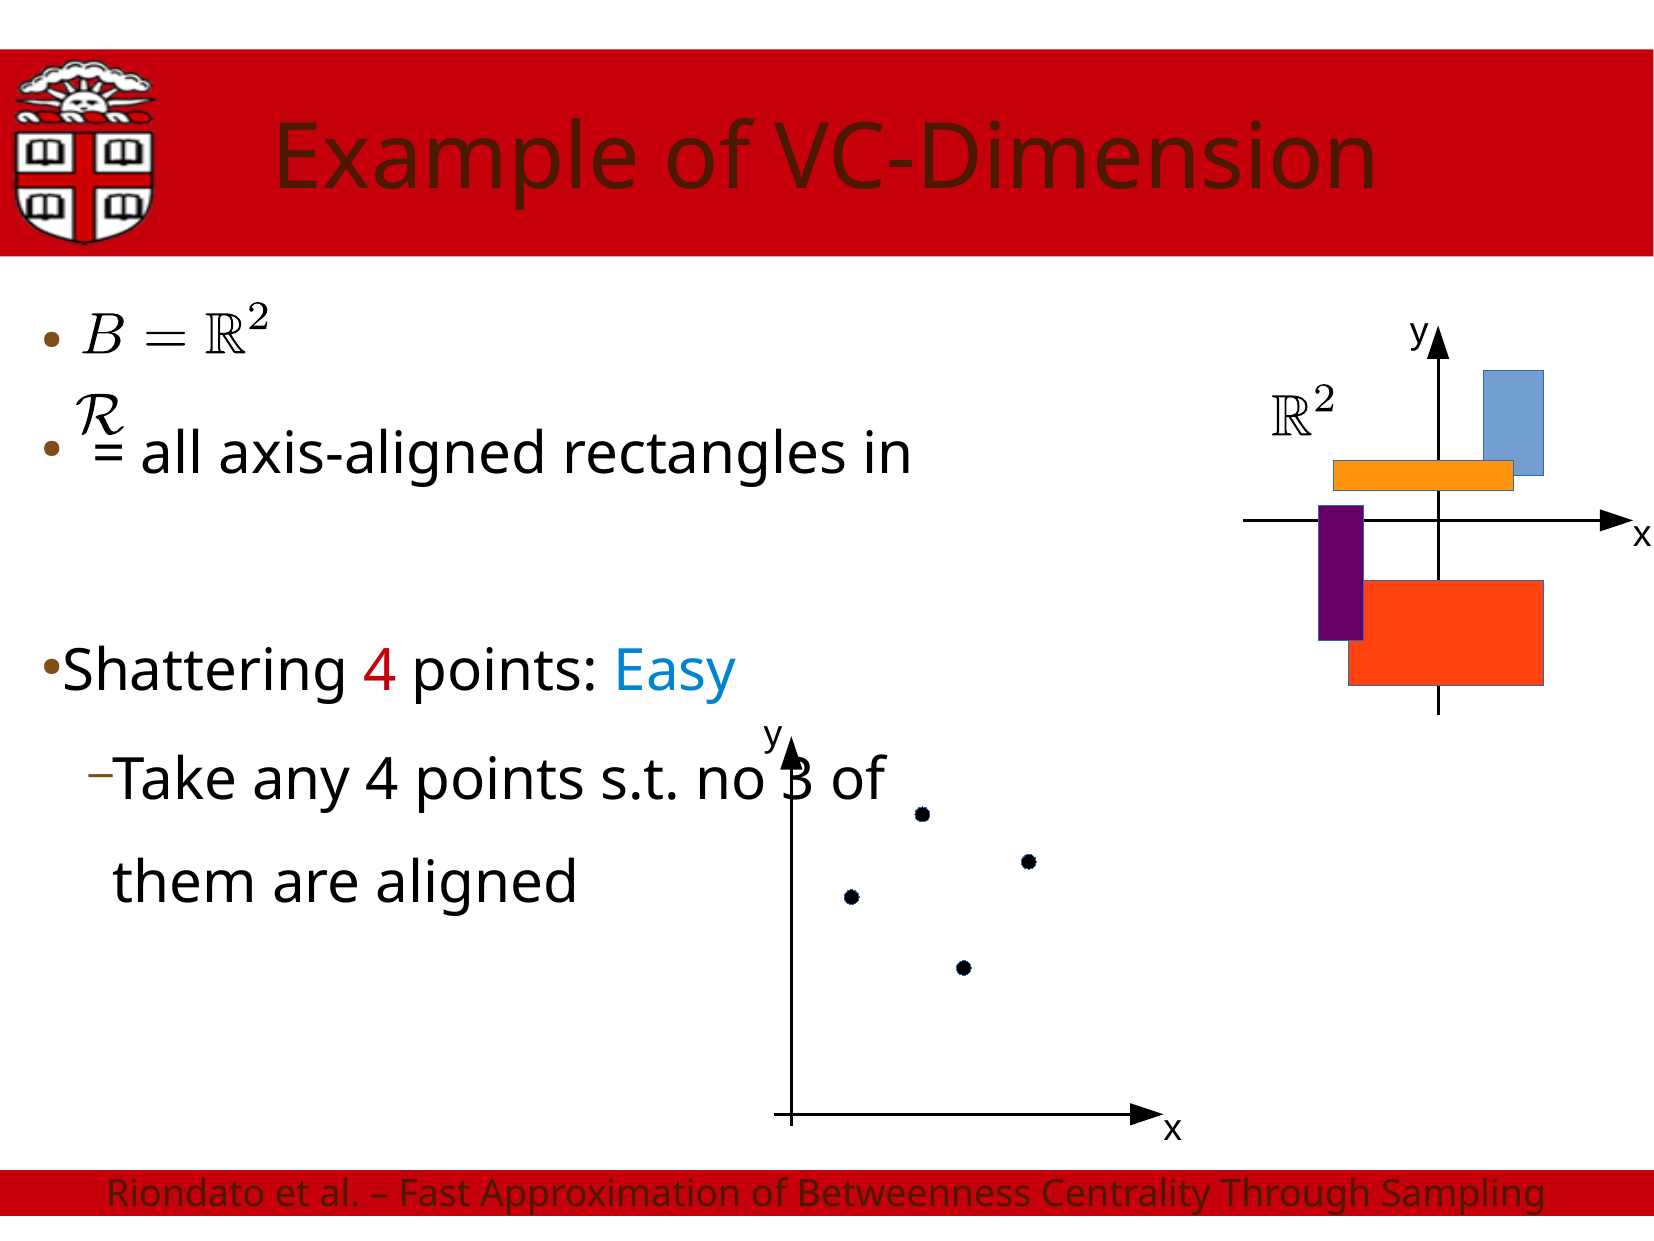

Example of VC-Dimension
#
 = all axis-aligned rectangles in
Shattering 4 points: Easy
Take any 4 points s.t. no 3 of
them are aligned
y
x
y
x
Riondato et al. – Fast Approximation of Betweenness Centrality Through Sampling